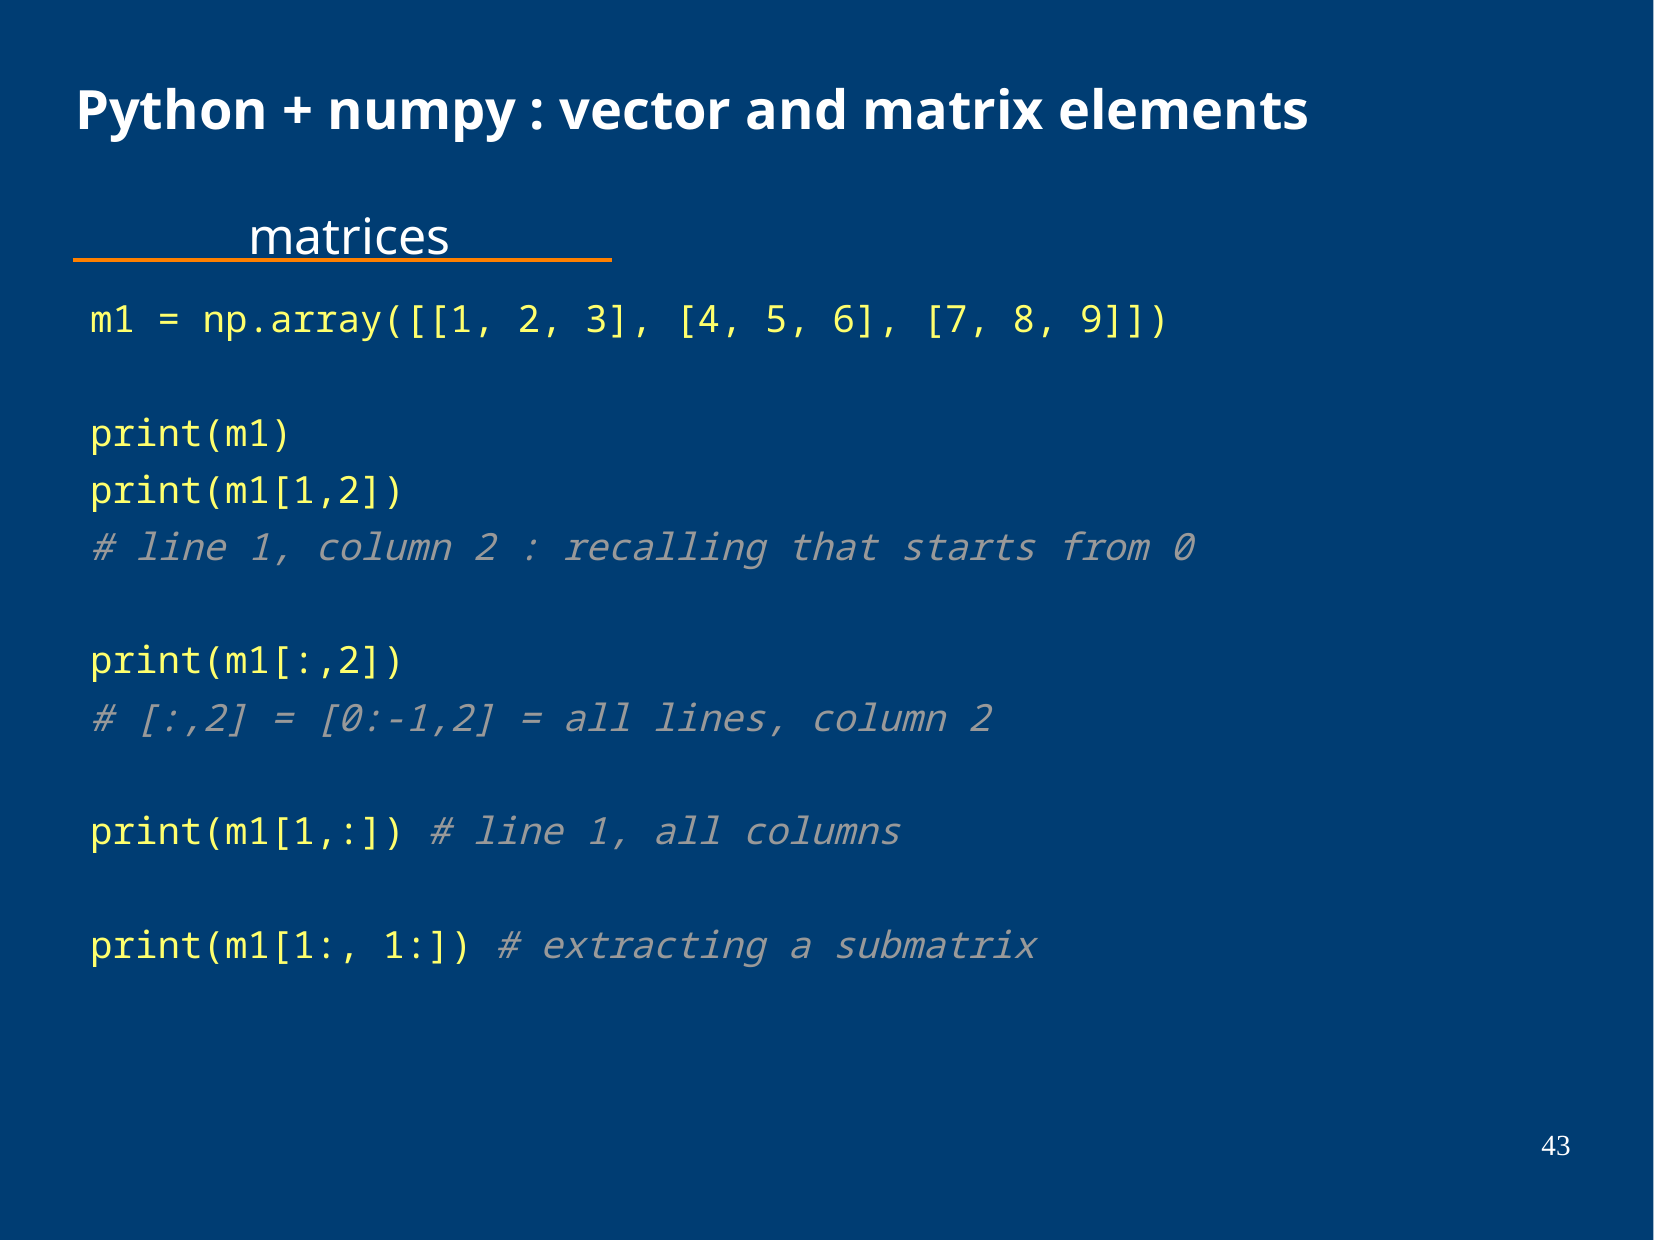

Python + numpy : vector and matrix elements
matrices
m1 = np.array([[1, 2, 3], [4, 5, 6], [7, 8, 9]])
print(m1)
print(m1[1,2])
# line 1, column 2 : recalling that starts from 0
print(m1[:,2])
# [:,2] = [0:-1,2] = all lines, column 2
print(m1[1,:]) # line 1, all columns
print(m1[1:, 1:]) # extracting a submatrix